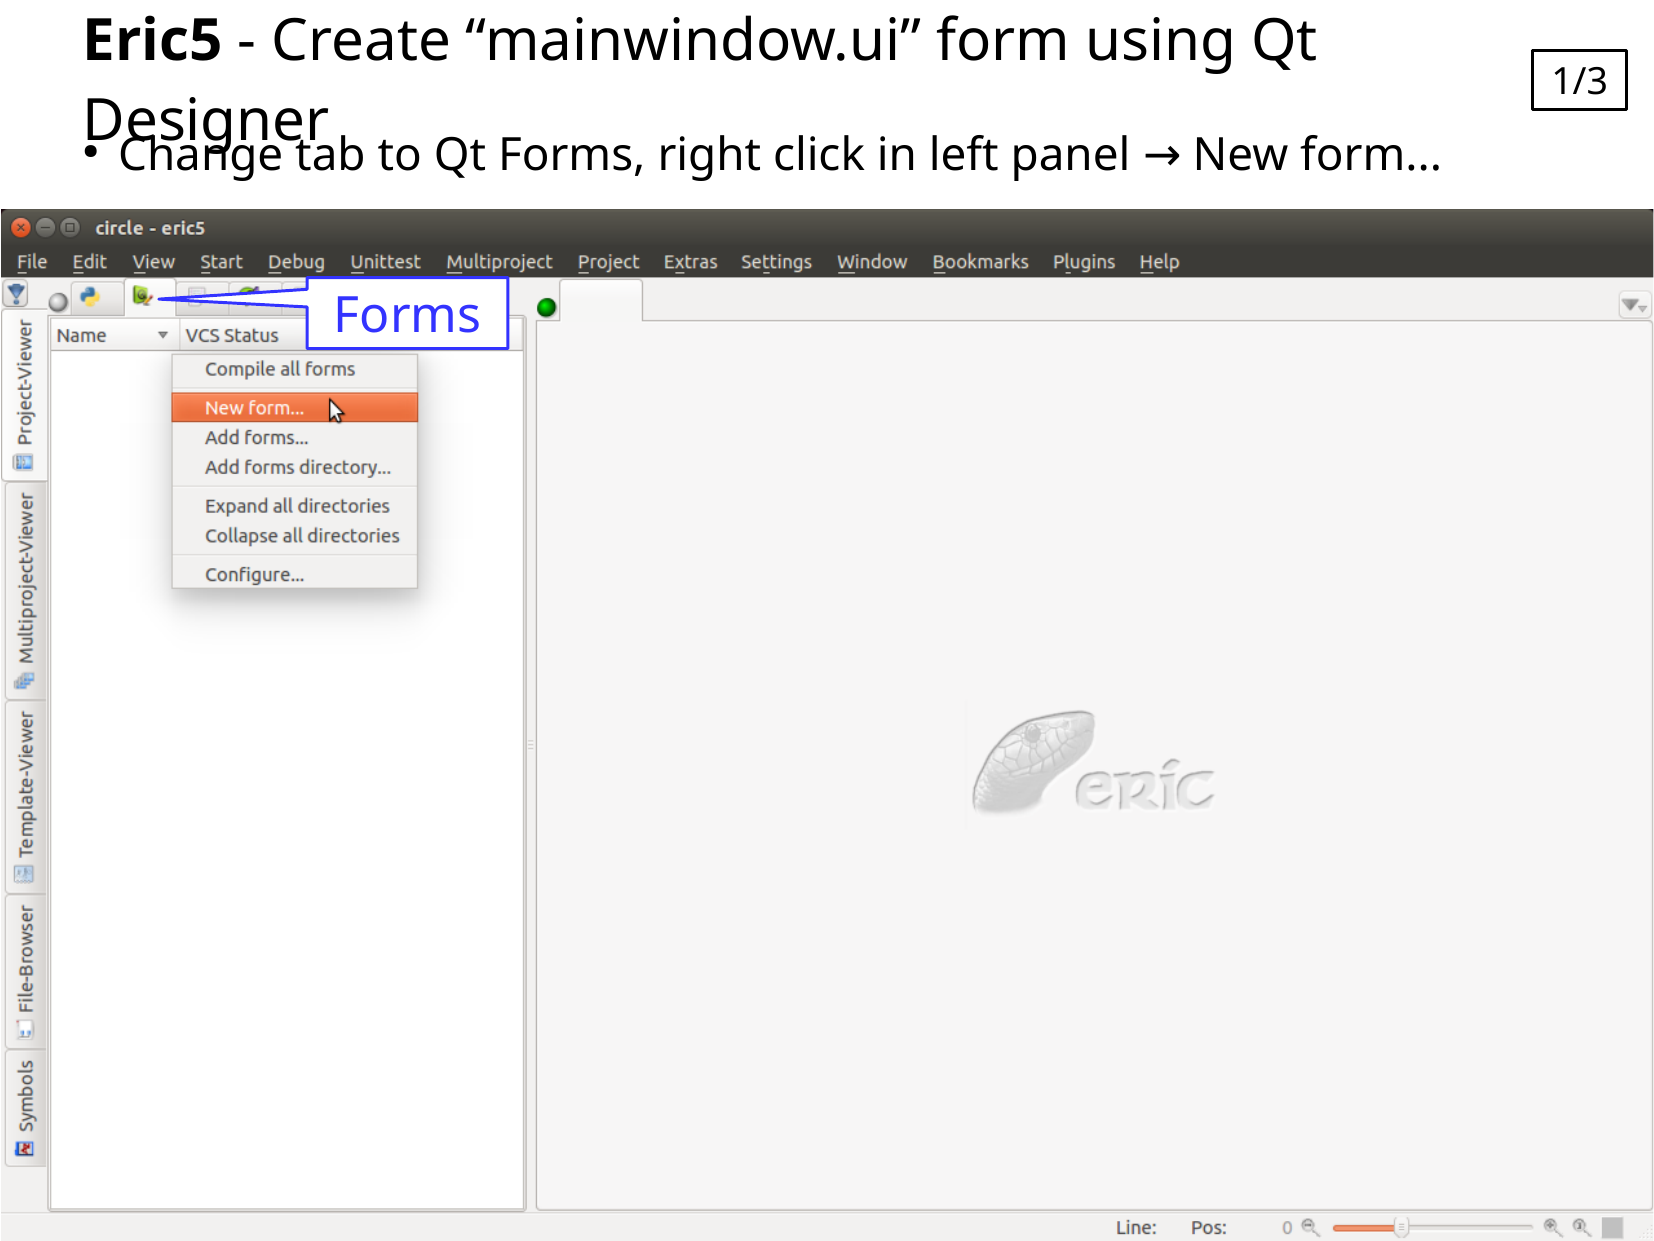

# Eric5 - Create “mainwindow.ui” form using Qt Designer
1/3
Change tab to Qt Forms, right click in left panel → New form...
Forms
24